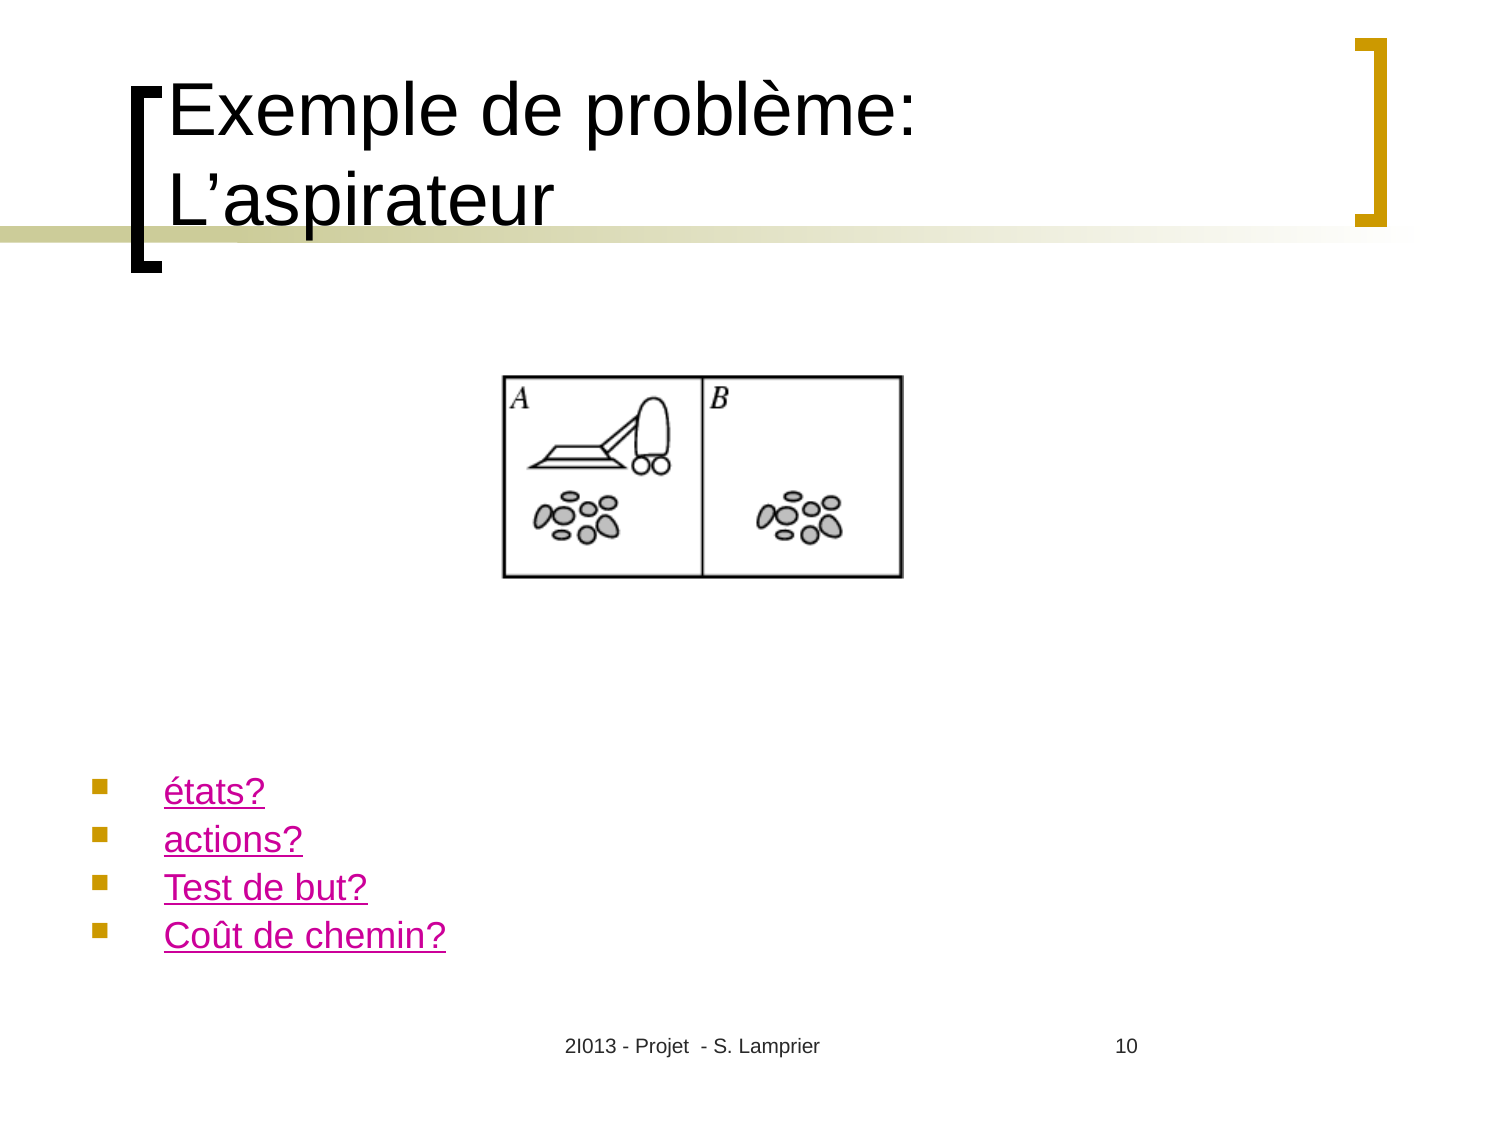

# Exemple de problème: L’aspirateur
états?
actions?
Test de but?
Coût de chemin?
2I013 - Projet - S. Lamprier